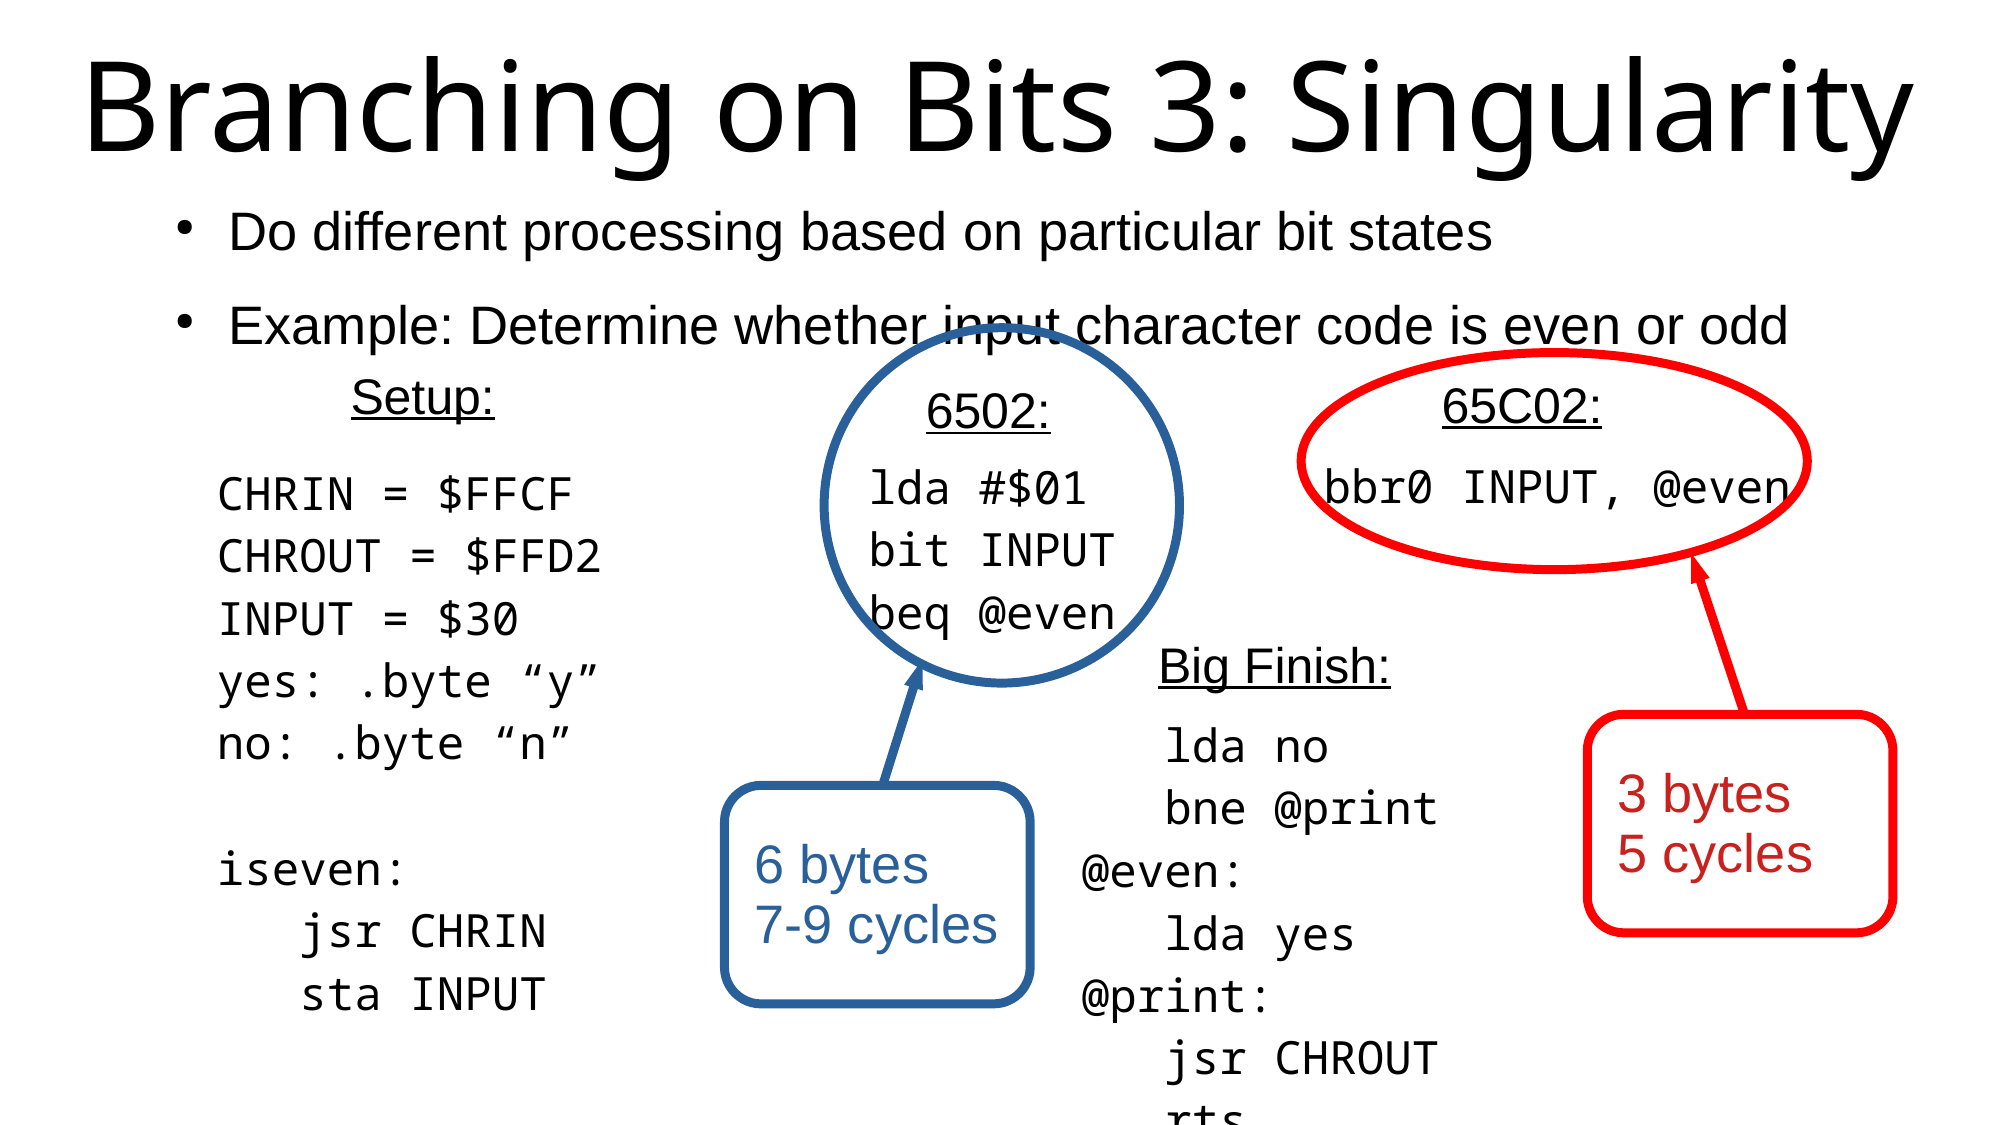

Branching on Bits 3: Singularity
# Do different processing based on particular bit states
Example: Determine whether input character code is even or odd
Setup:
65C02:
6502:
bbr0 INPUT, @even
lda #$01
bit INPUT
beq @even
CHRIN = $FFCF
CHROUT = $FFD2
INPUT = $30
yes: .byte “y”
no: .byte “n”
iseven:
 jsr CHRIN
 sta INPUT
Big Finish:
 lda no
 bne @print
@even:
 lda yes
@print:
 jsr CHROUT
 rts
3 bytes
5 cycles
6 bytes
7-9 cycles